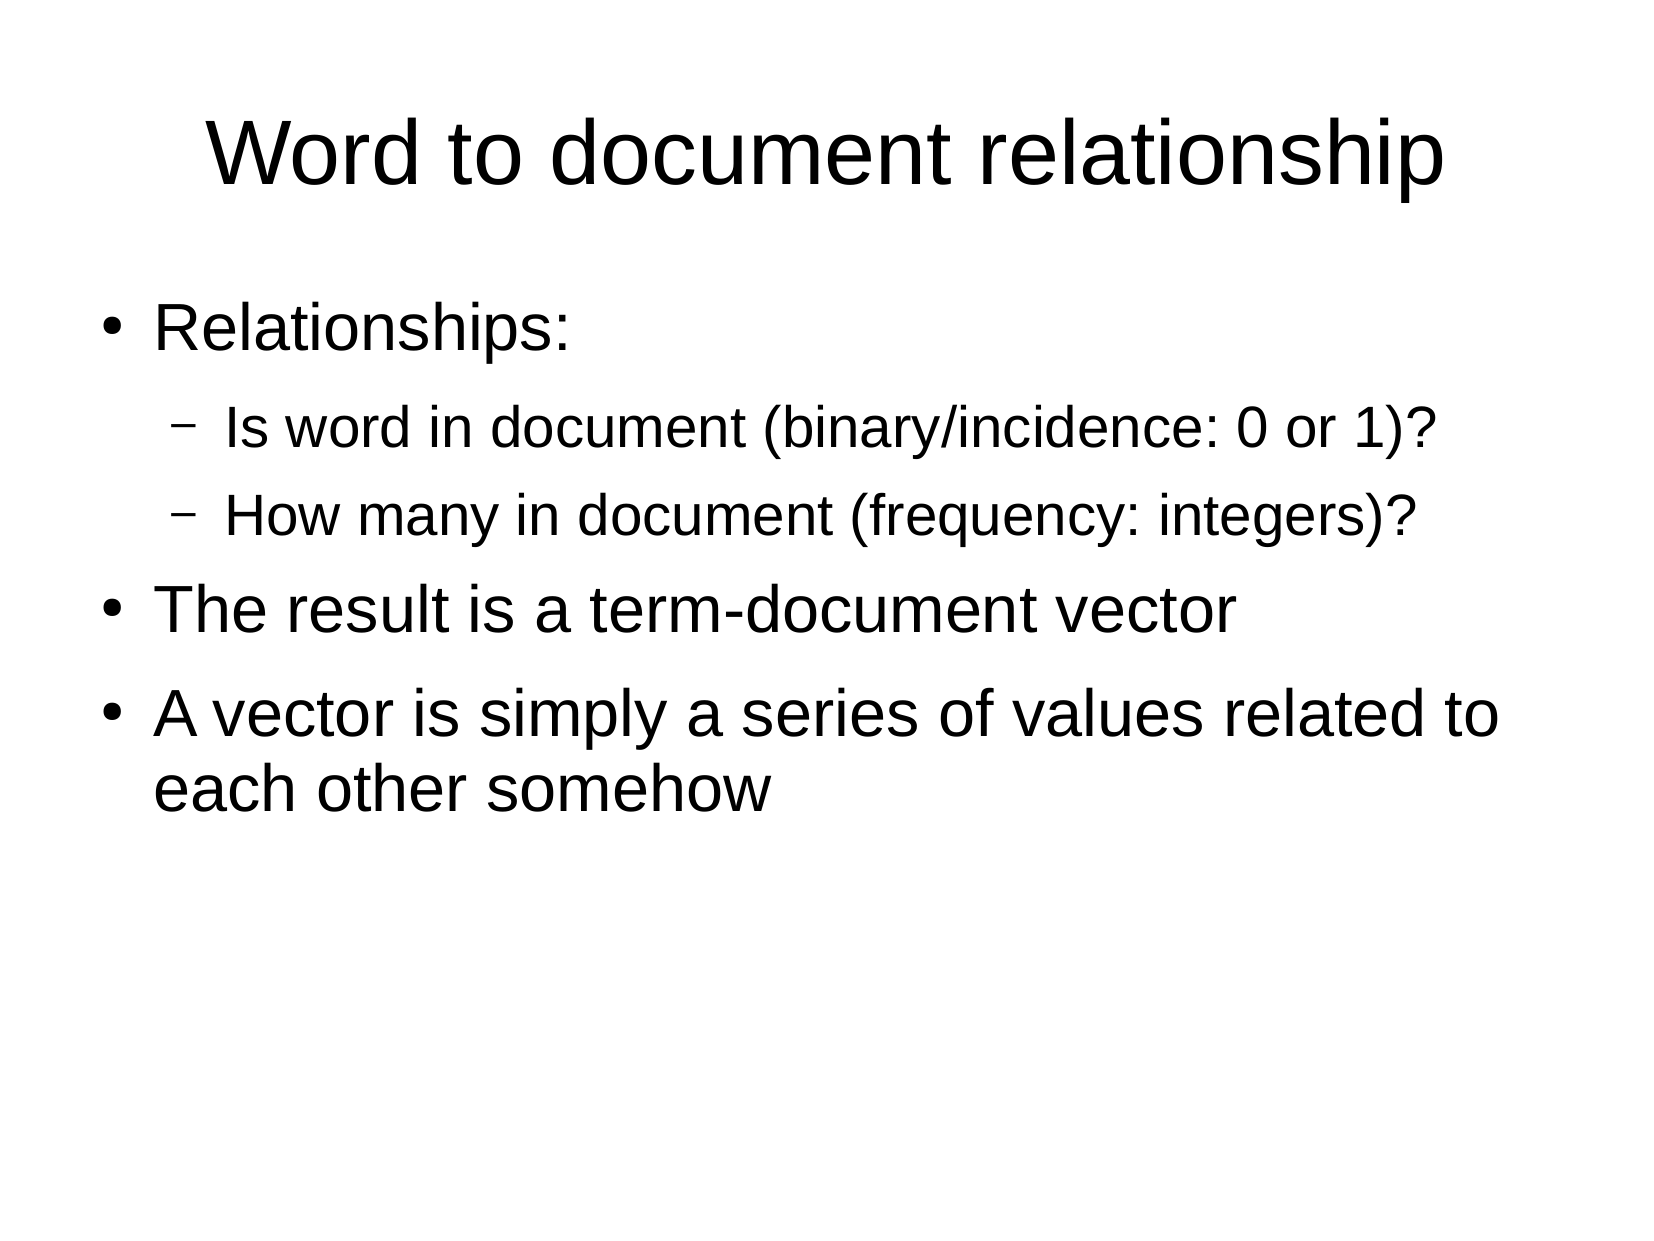

# Word to document relationship
Relationships:
Is word in document (binary/incidence: 0 or 1)?
How many in document (frequency: integers)?
The result is a term-document vector
A vector is simply a series of values related to each other somehow